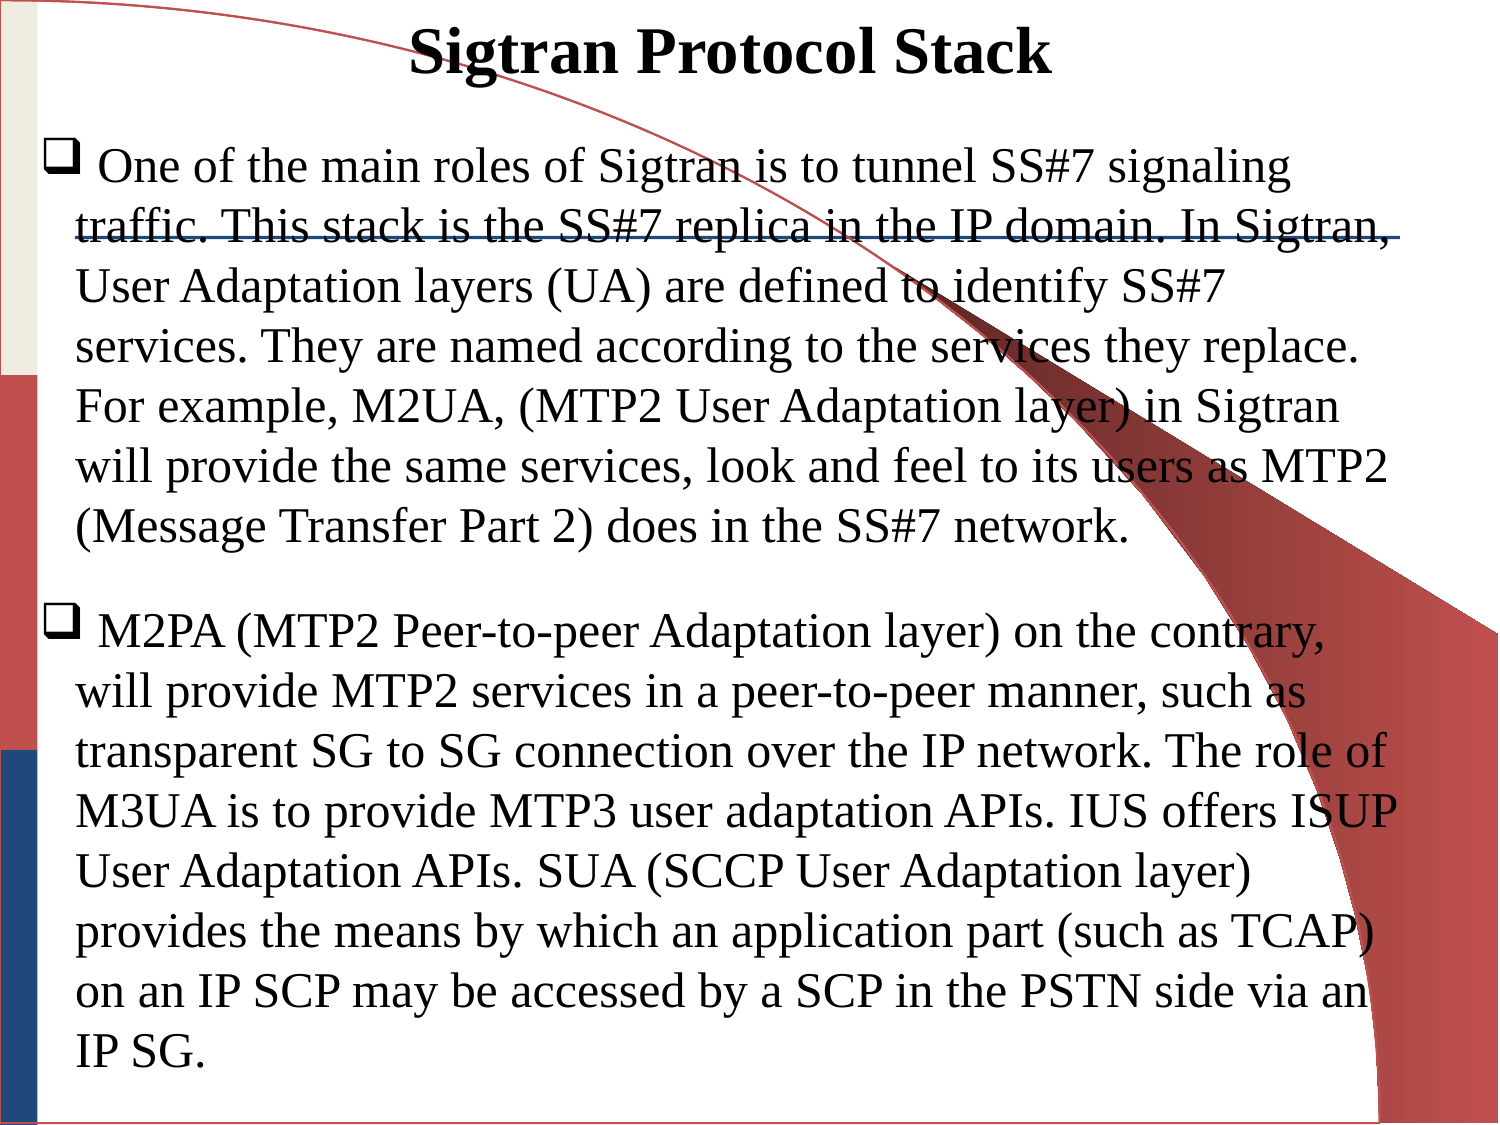

Sigtran Protocol Stack
 One of the main roles of Sigtran is to tunnel SS#7 signaling traffic. This stack is the SS#7 replica in the IP domain. In Sigtran, User Adaptation layers (UA) are defined to identify SS#7 services. They are named according to the services they replace. For example, M2UA, (MTP2 User Adaptation layer) in Sigtran will provide the same services, look and feel to its users as MTP2 (Message Transfer Part 2) does in the SS#7 network.
 M2PA (MTP2 Peer-to-peer Adaptation layer) on the contrary, will provide MTP2 services in a peer-to-peer manner, such as transparent SG to SG connection over the IP network. The role of M3UA is to provide MTP3 user adaptation APIs. IUS offers ISUP User Adaptation APIs. SUA (SCCP User Adaptation layer) provides the means by which an application part (such as TCAP) on an IP SCP may be accessed by a SCP in the PSTN side via an IP SG.